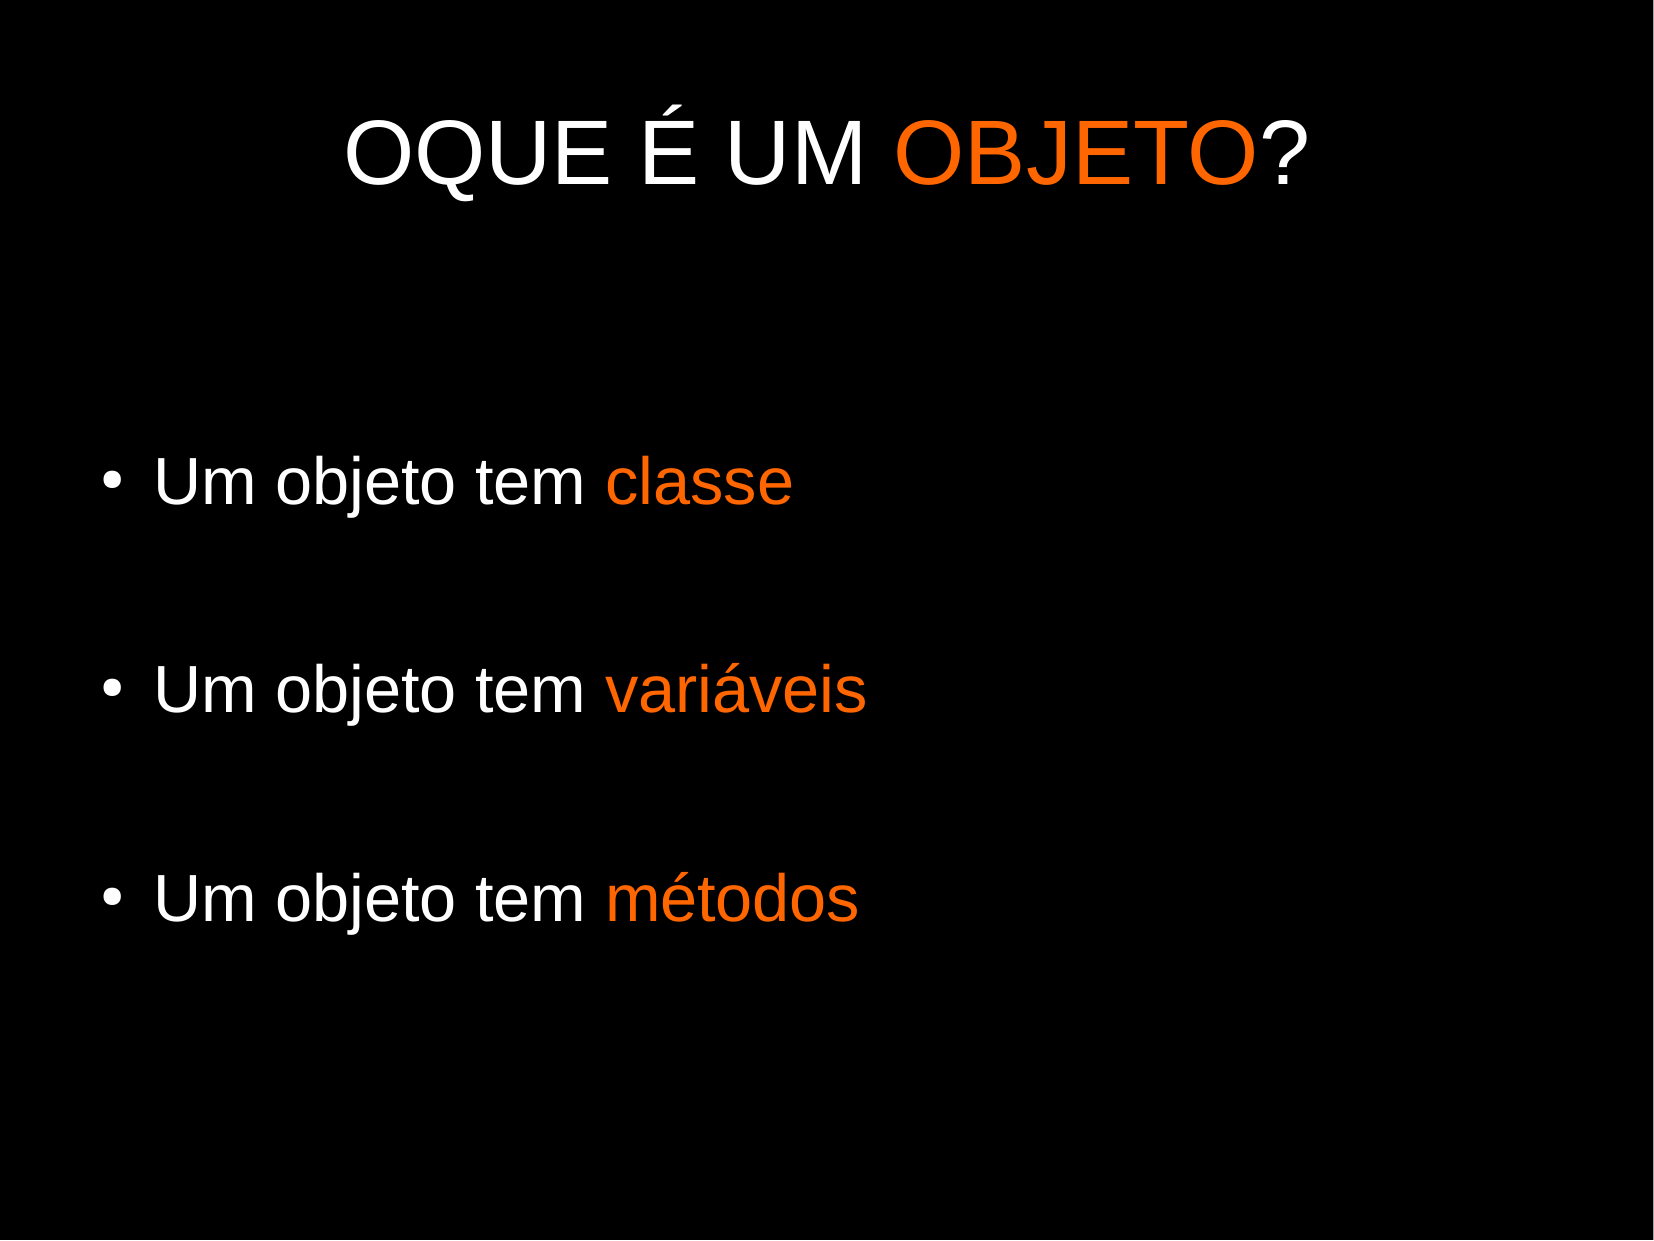

# OQUE É UM OBJETO?
Um objeto tem classe
Um objeto tem variáveis
Um objeto tem métodos